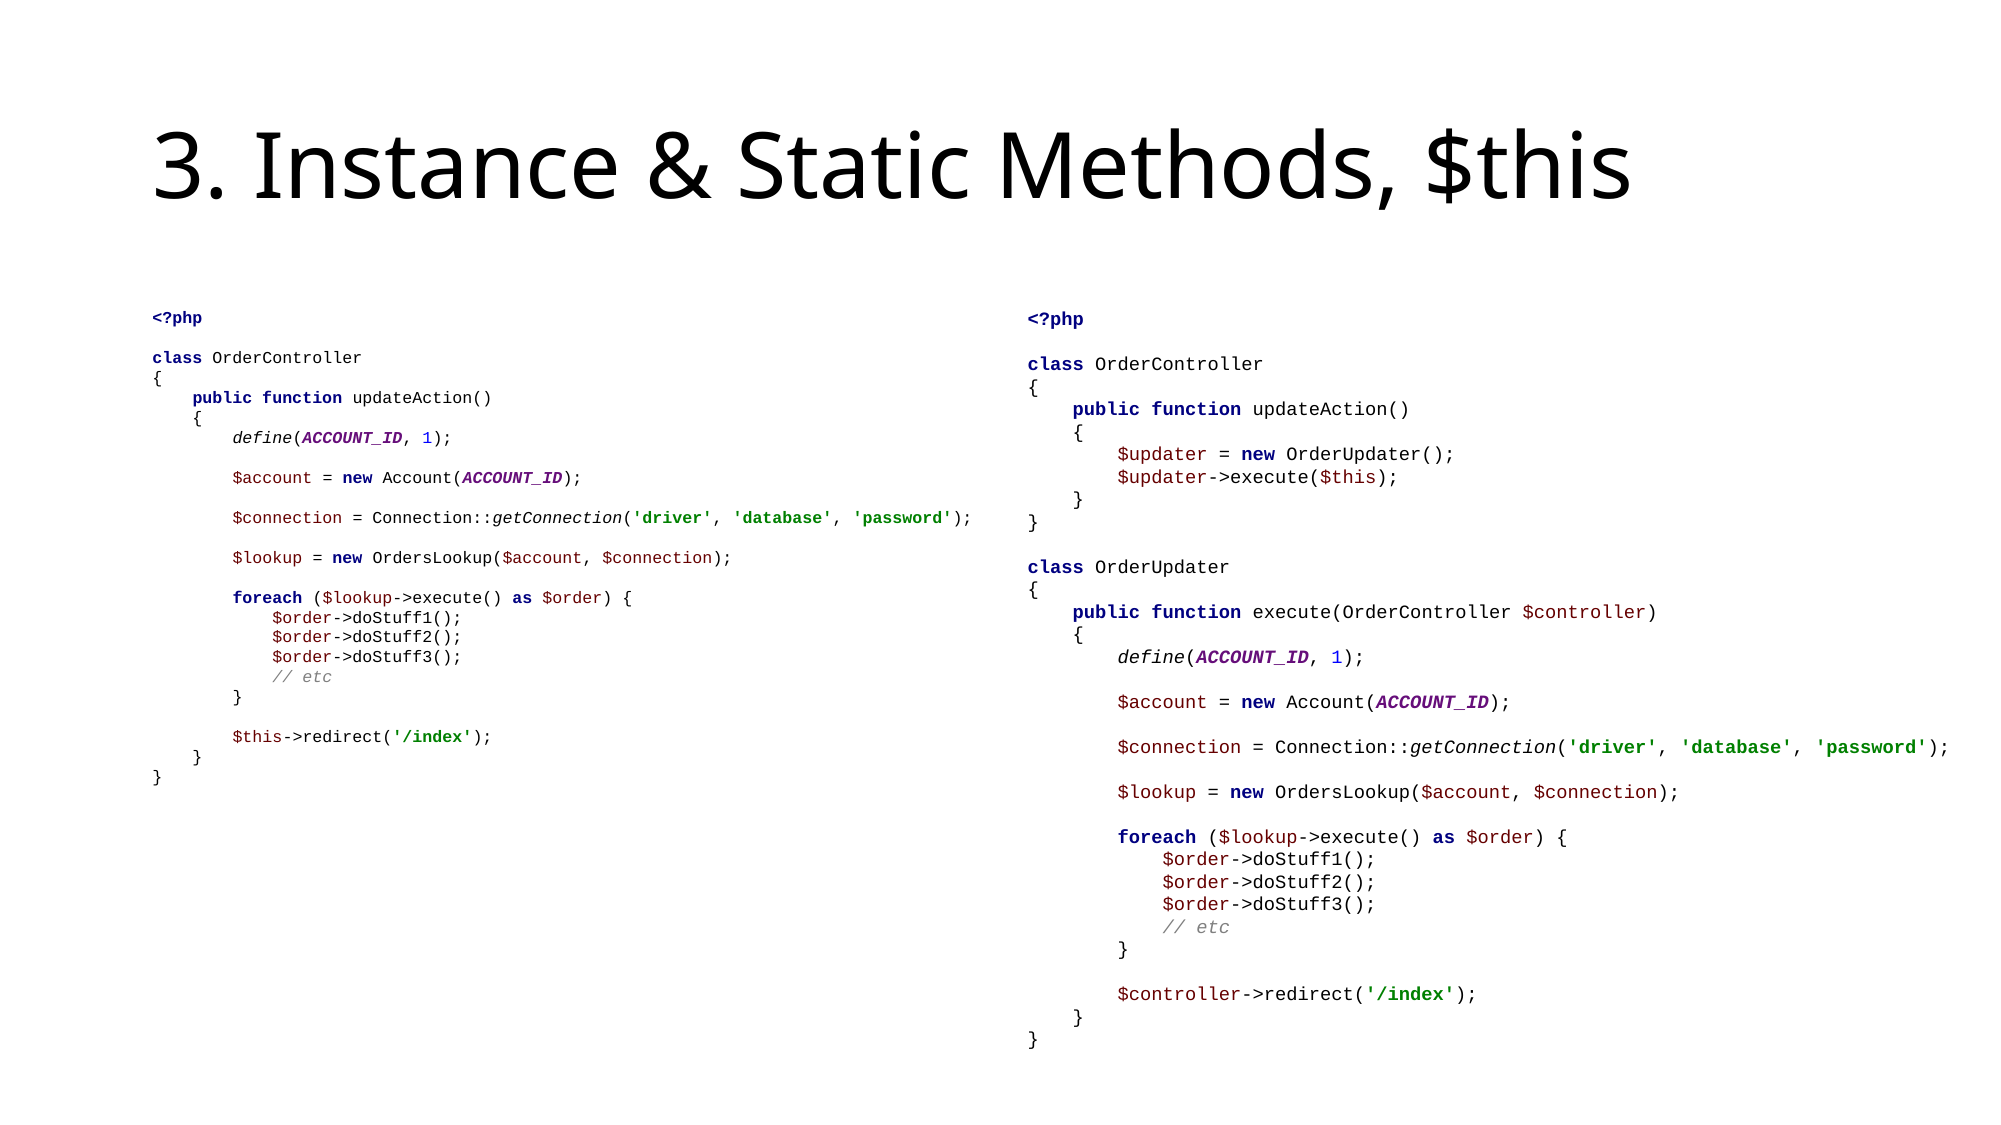

# 3. Instance & Static Methods, $this
<?php
class OrderController
{
 public function updateAction()
 {
 define(ACCOUNT_ID, 1);
 $account = new Account(ACCOUNT_ID);
 $connection = Connection::getConnection('driver', 'database', 'password');
 $lookup = new OrdersLookup($account, $connection);
 foreach ($lookup->execute() as $order) {
 $order->doStuff1();
 $order->doStuff2();
 $order->doStuff3();
 // etc
 }
 $this->redirect('/index');
 }
}
<?php
class OrderController
{
 public function updateAction()
 {
 $updater = new OrderUpdater();
 $updater->execute($this);
 }
}
class OrderUpdater
{
 public function execute(OrderController $controller)
 {
 define(ACCOUNT_ID, 1);
 $account = new Account(ACCOUNT_ID);
 $connection = Connection::getConnection('driver', 'database', 'password');
 $lookup = new OrdersLookup($account, $connection);
 foreach ($lookup->execute() as $order) {
 $order->doStuff1();
 $order->doStuff2();
 $order->doStuff3();
 // etc
 }
 $controller->redirect('/index');
 }
}